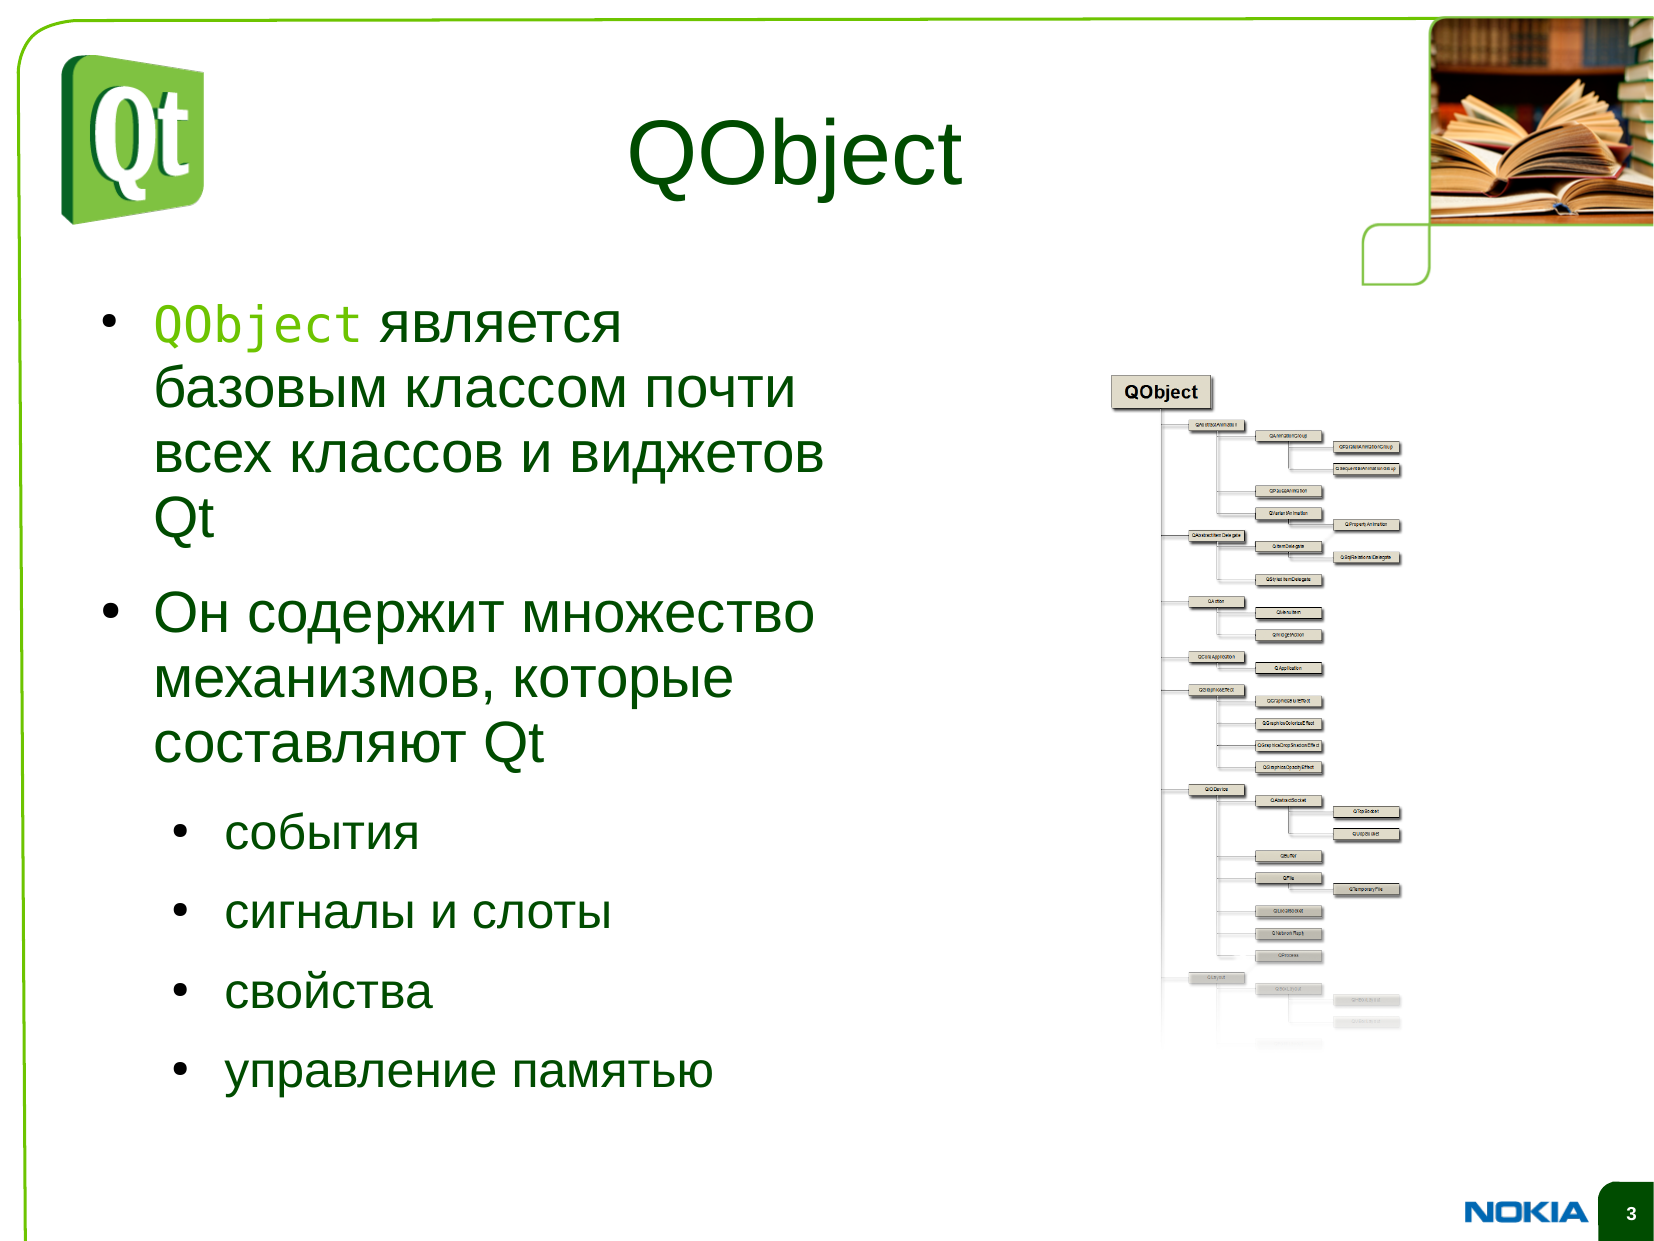

# QObject
QObject является базовым классом почти всех классов и виджетов Qt
Он содержит множество механизмов, которые составляют Qt
события
сигналы и слоты
свойства
управление памятью